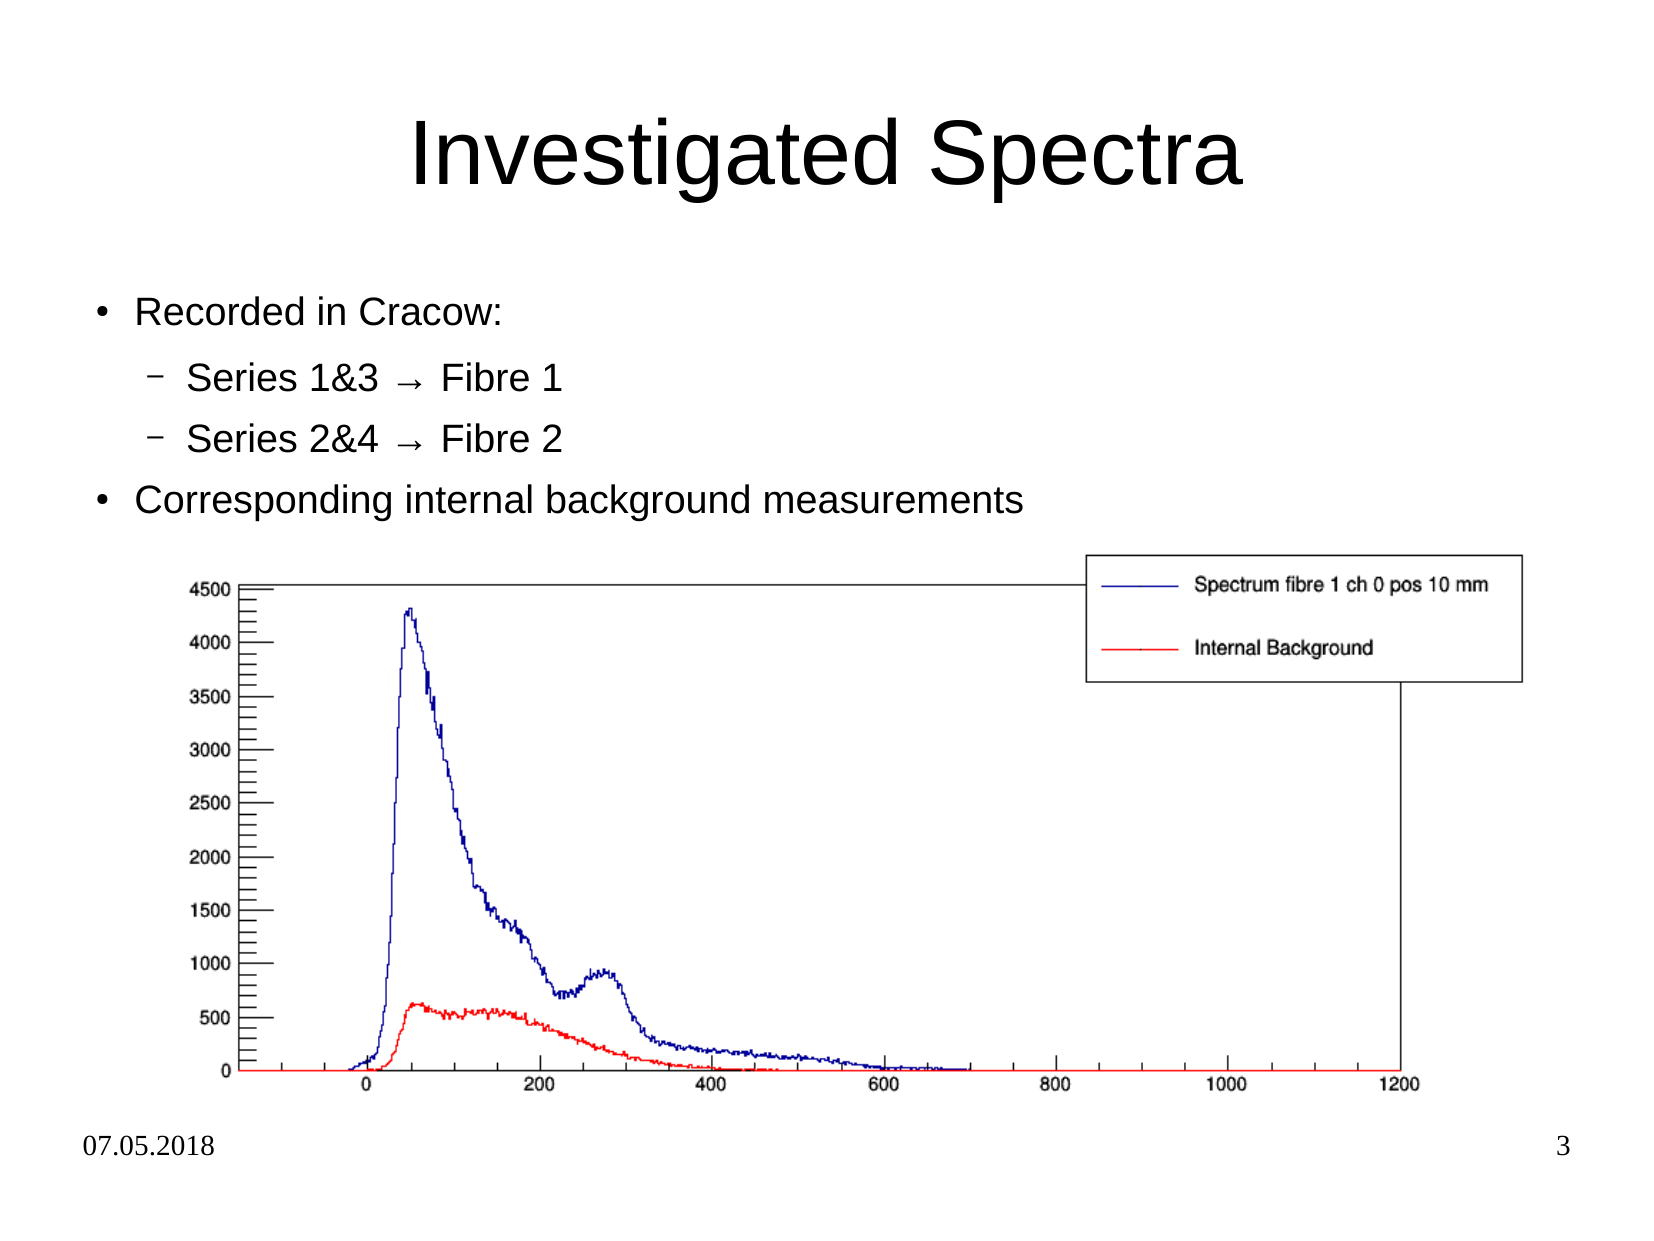

# Investigated Spectra
Recorded in Cracow:
Series 1&3 → Fibre 1
Series 2&4 → Fibre 2
Corresponding internal background measurements
07.05.2018
3